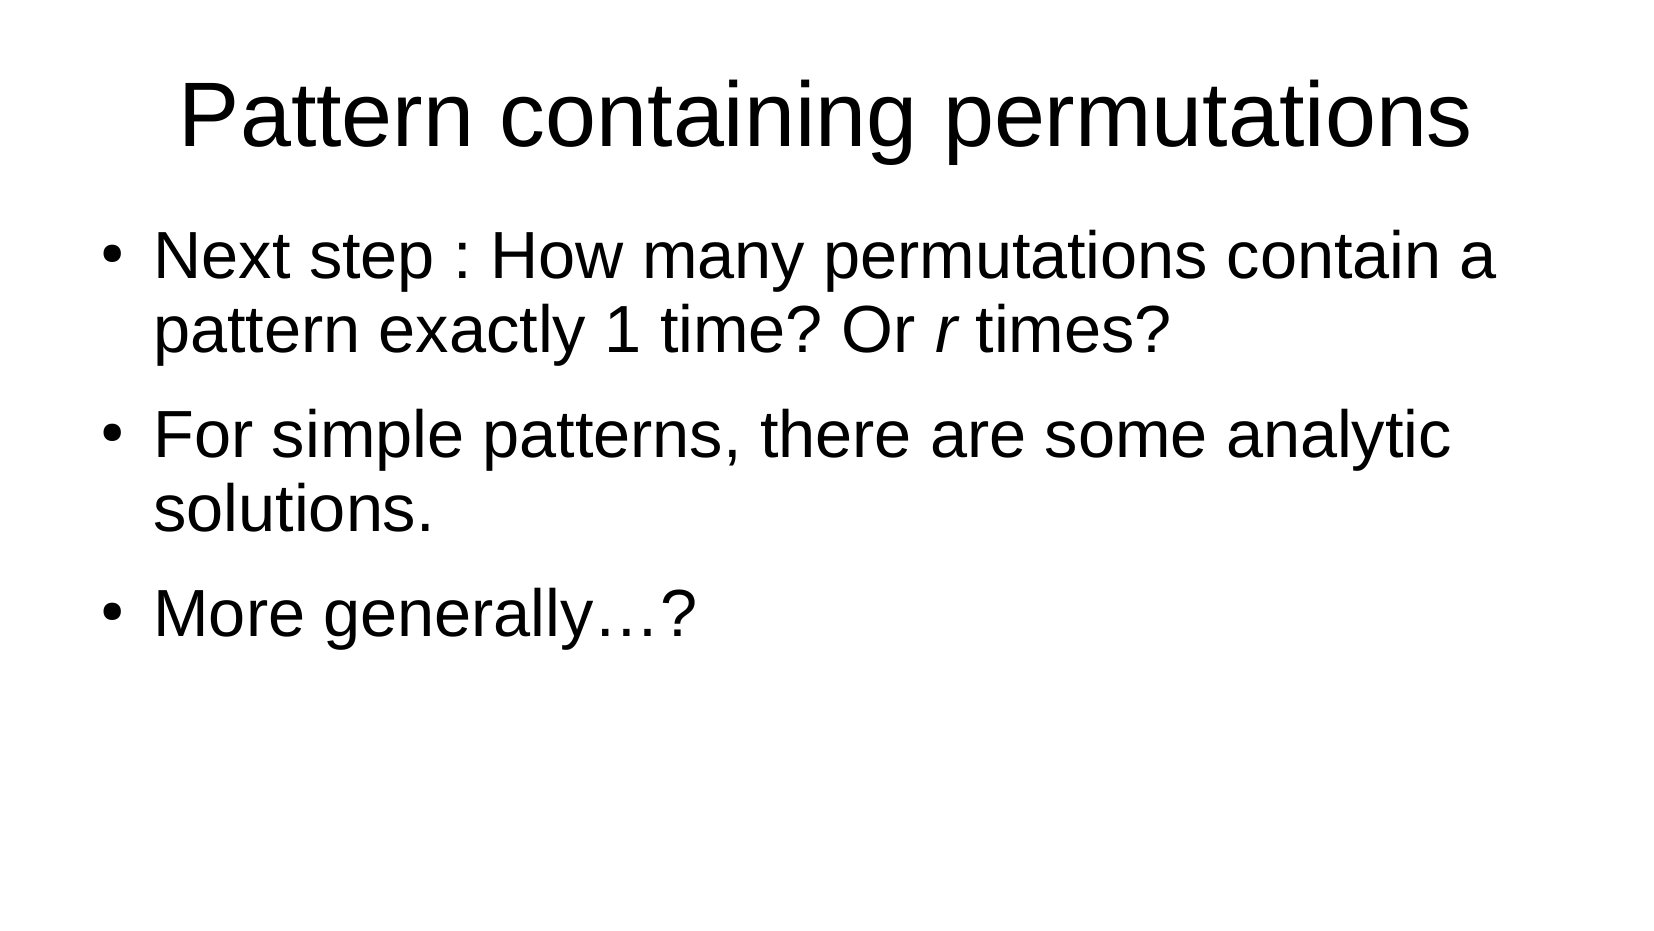

# Pattern containing permutations
Next step : How many permutations contain a pattern exactly 1 time? Or r times?
For simple patterns, there are some analytic solutions.
More generally…?